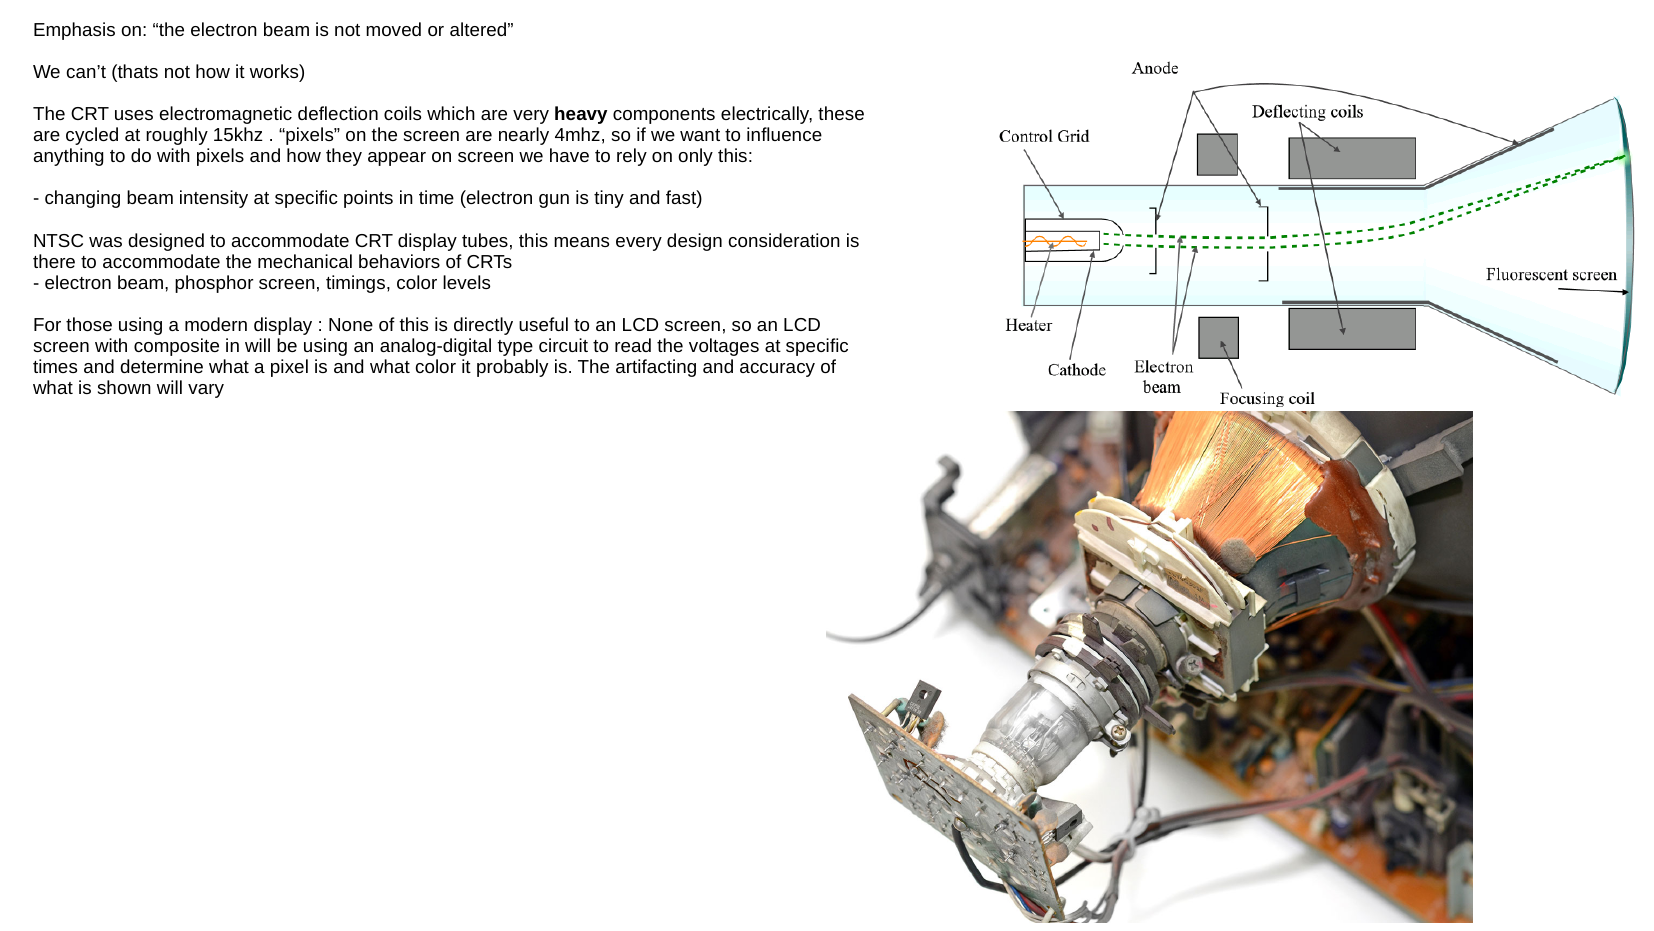

Emphasis on: “the electron beam is not moved or altered”
We can’t (thats not how it works)
The CRT uses electromagnetic deflection coils which are very heavy components electrically, these are cycled at roughly 15khz . “pixels” on the screen are nearly 4mhz, so if we want to influence anything to do with pixels and how they appear on screen we have to rely on only this:
- changing beam intensity at specific points in time (electron gun is tiny and fast)
NTSC was designed to accommodate CRT display tubes, this means every design consideration is there to accommodate the mechanical behaviors of CRTs
- electron beam, phosphor screen, timings, color levels
For those using a modern display : None of this is directly useful to an LCD screen, so an LCD screen with composite in will be using an analog-digital type circuit to read the voltages at specific times and determine what a pixel is and what color it probably is. The artifacting and accuracy of what is shown will vary